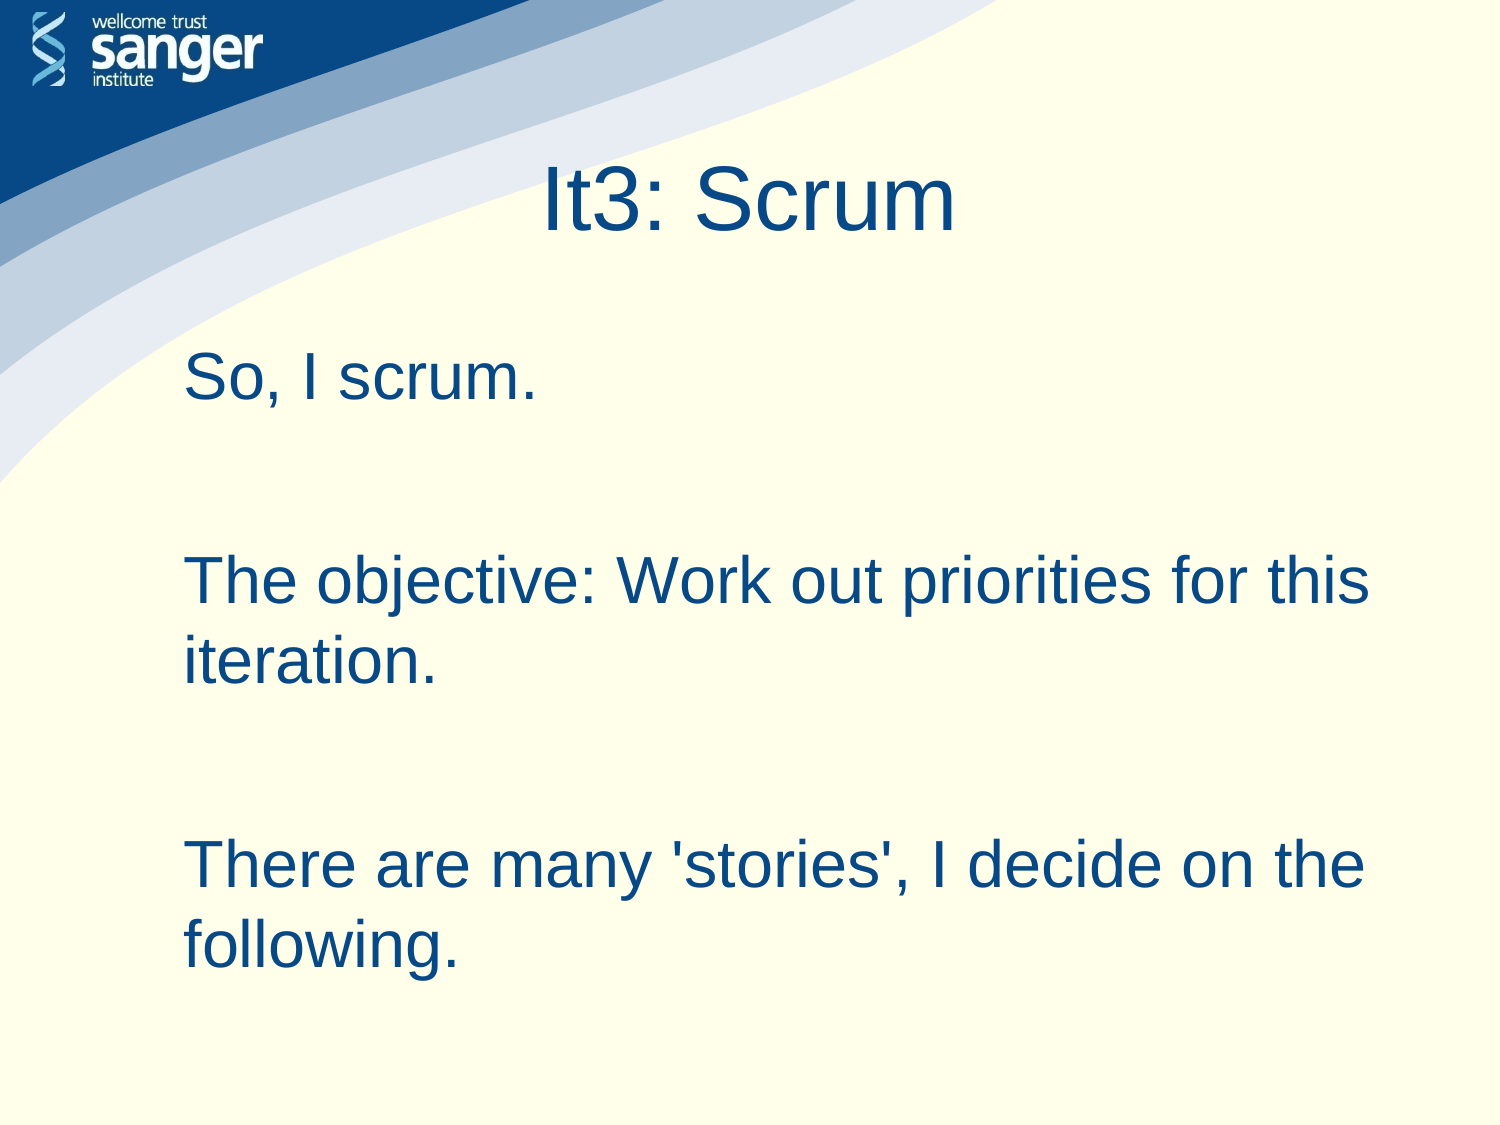

# It3: Scrum
So, I scrum.
The objective: Work out priorities for this iteration.
There are many 'stories', I decide on the following.